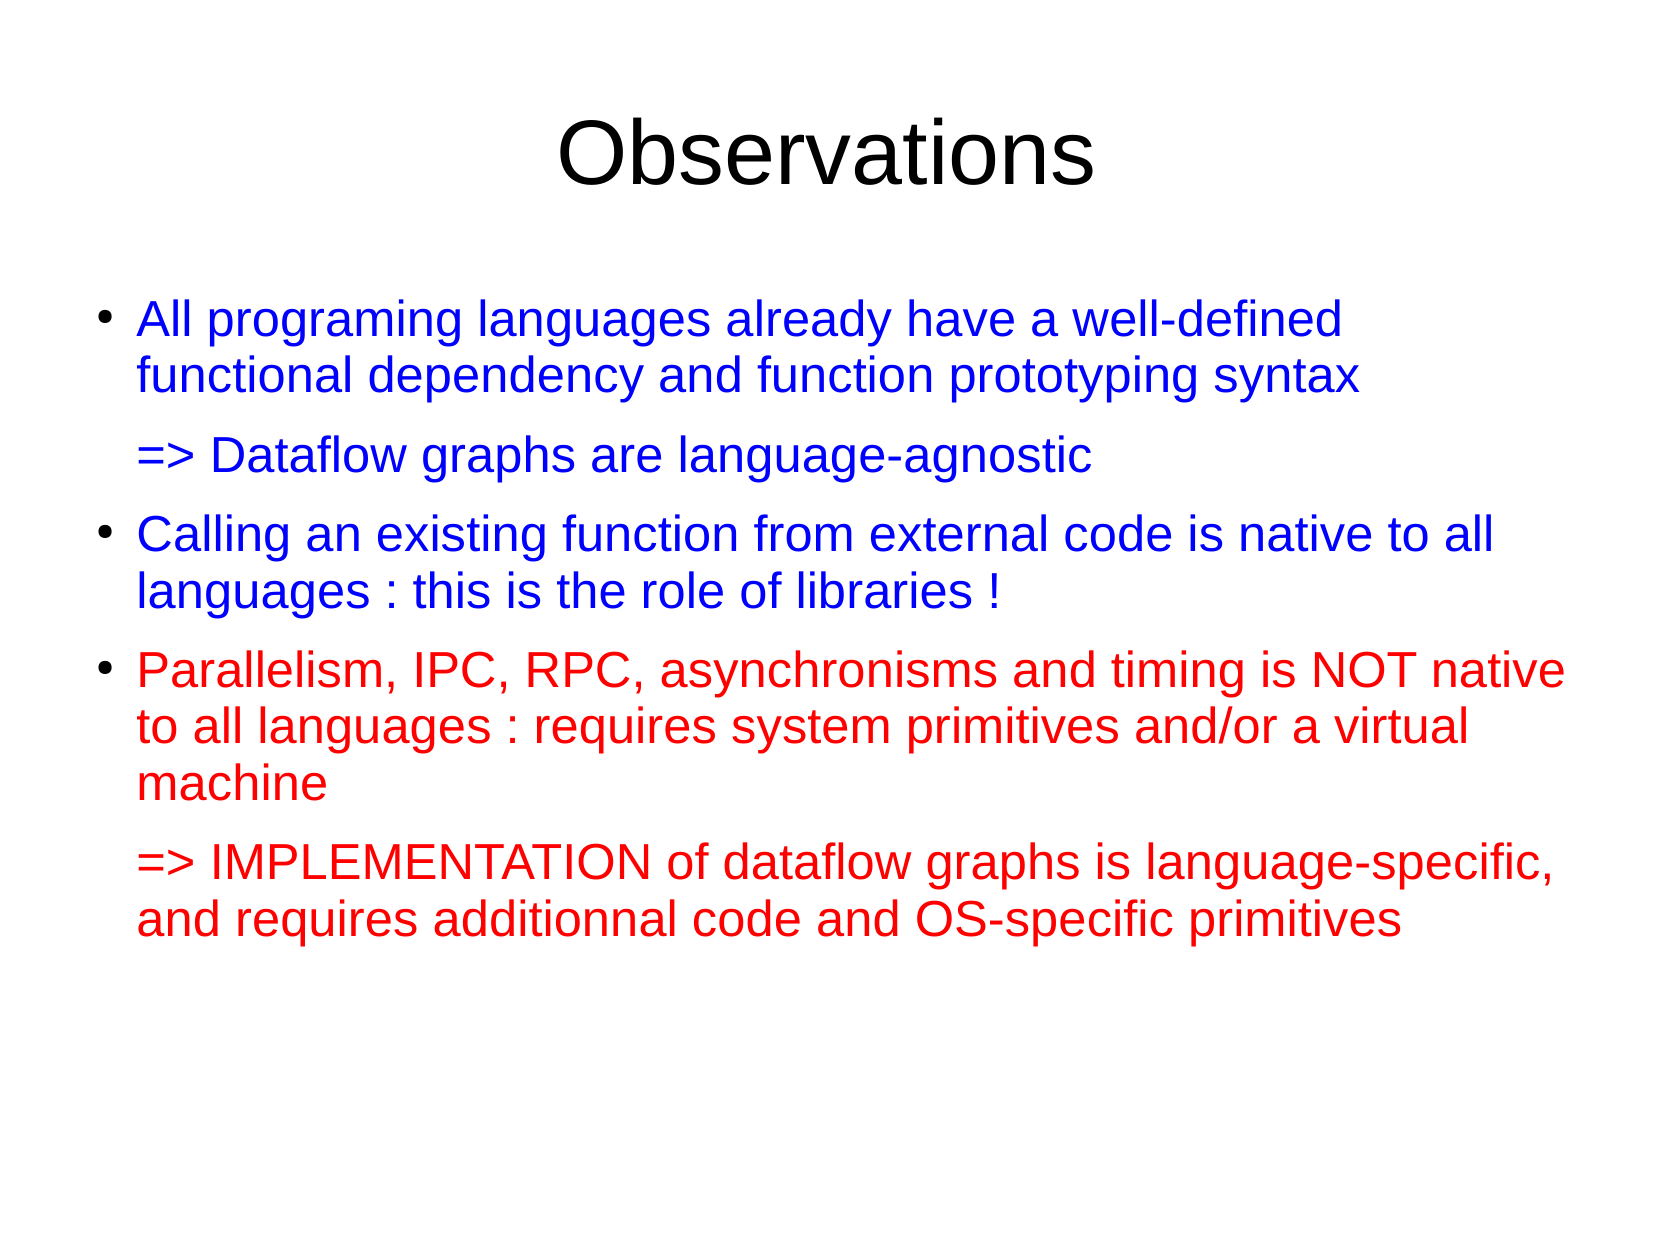

# Observations
All programing languages already have a well-defined functional dependency and function prototyping syntax
=> Dataflow graphs are language-agnostic
Calling an existing function from external code is native to all languages : this is the role of libraries !
Parallelism, IPC, RPC, asynchronisms and timing is NOT native to all languages : requires system primitives and/or a virtual machine
=> IMPLEMENTATION of dataflow graphs is language-specific, and requires additionnal code and OS-specific primitives